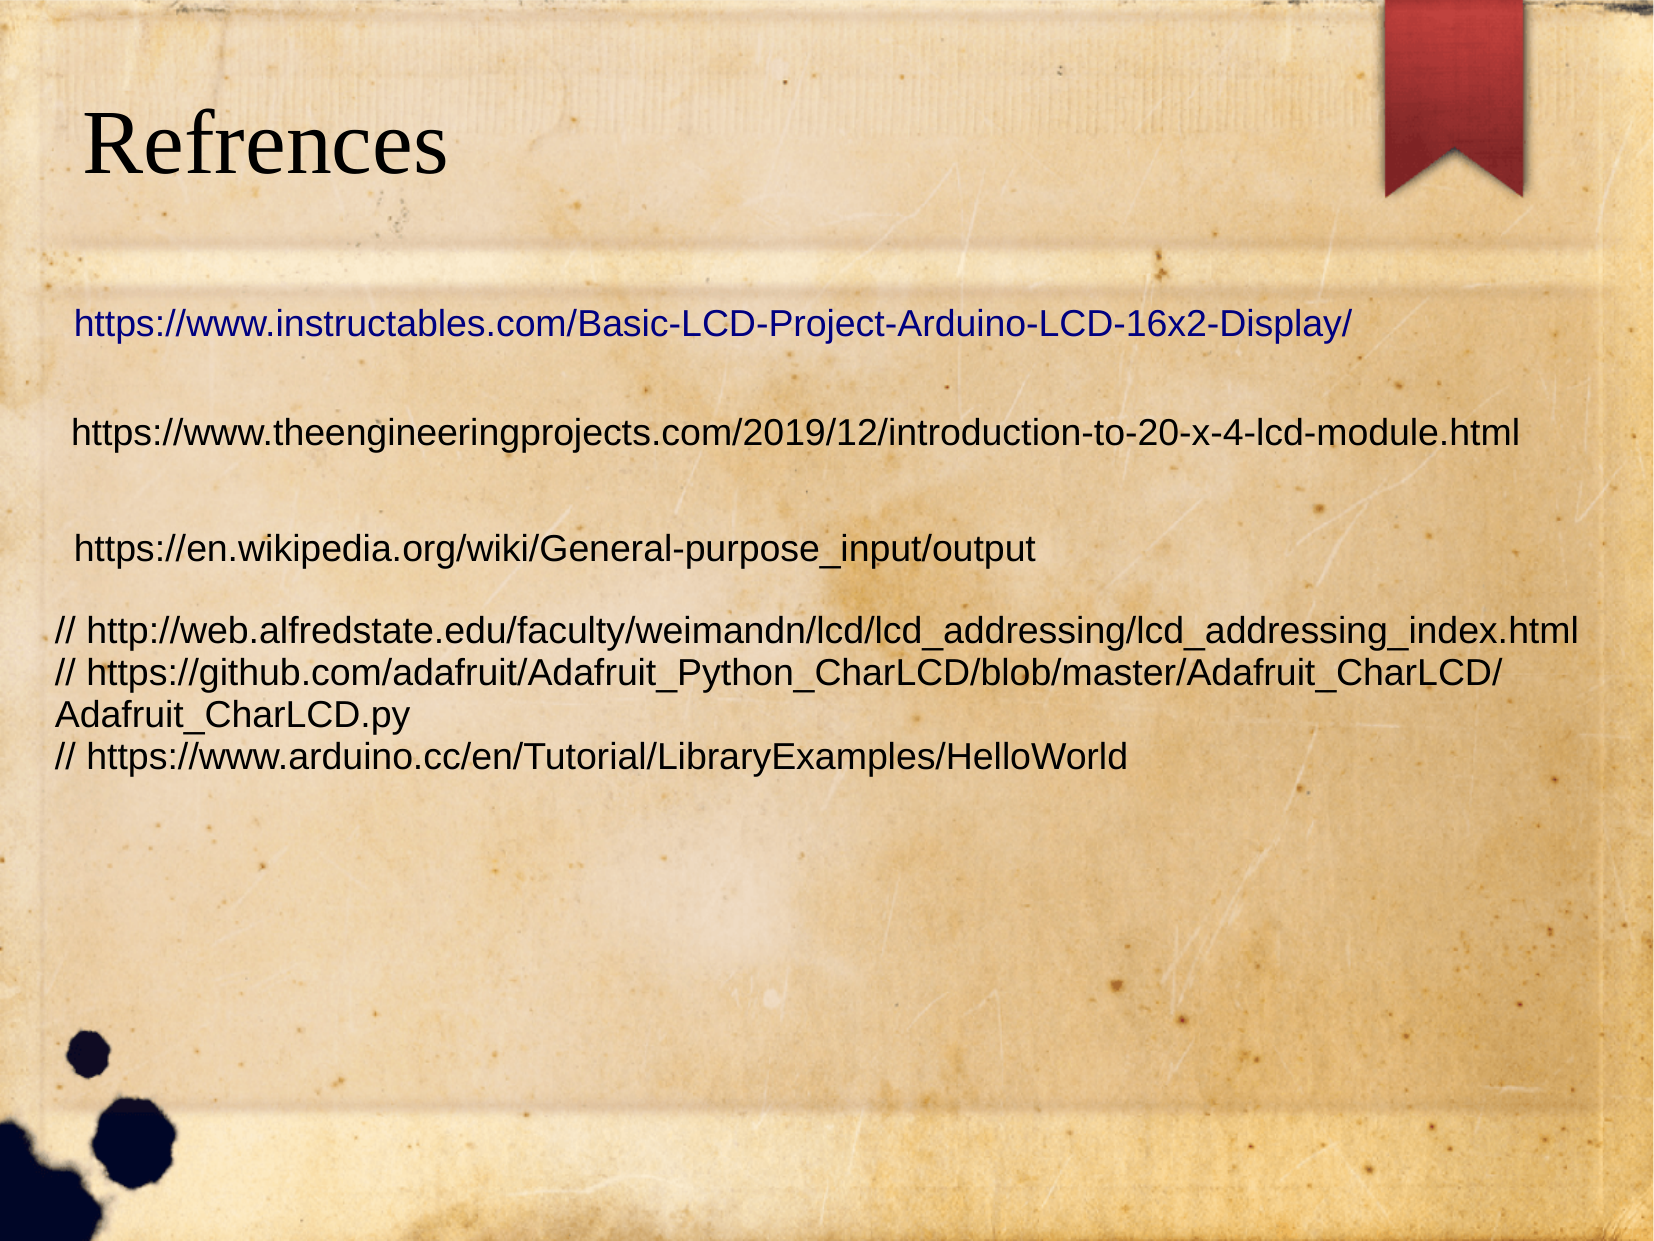

# Refrences
https://www.instructables.com/Basic-LCD-Project-Arduino-LCD-16x2-Display/
https://www.theengineeringprojects.com/2019/12/introduction-to-20-x-4-lcd-module.html
https://en.wikipedia.org/wiki/General-purpose_input/output
// http://web.alfredstate.edu/faculty/weimandn/lcd/lcd_addressing/lcd_addressing_index.html
// https://github.com/adafruit/Adafruit_Python_CharLCD/blob/master/Adafruit_CharLCD/Adafruit_CharLCD.py
// https://www.arduino.cc/en/Tutorial/LibraryExamples/HelloWorld